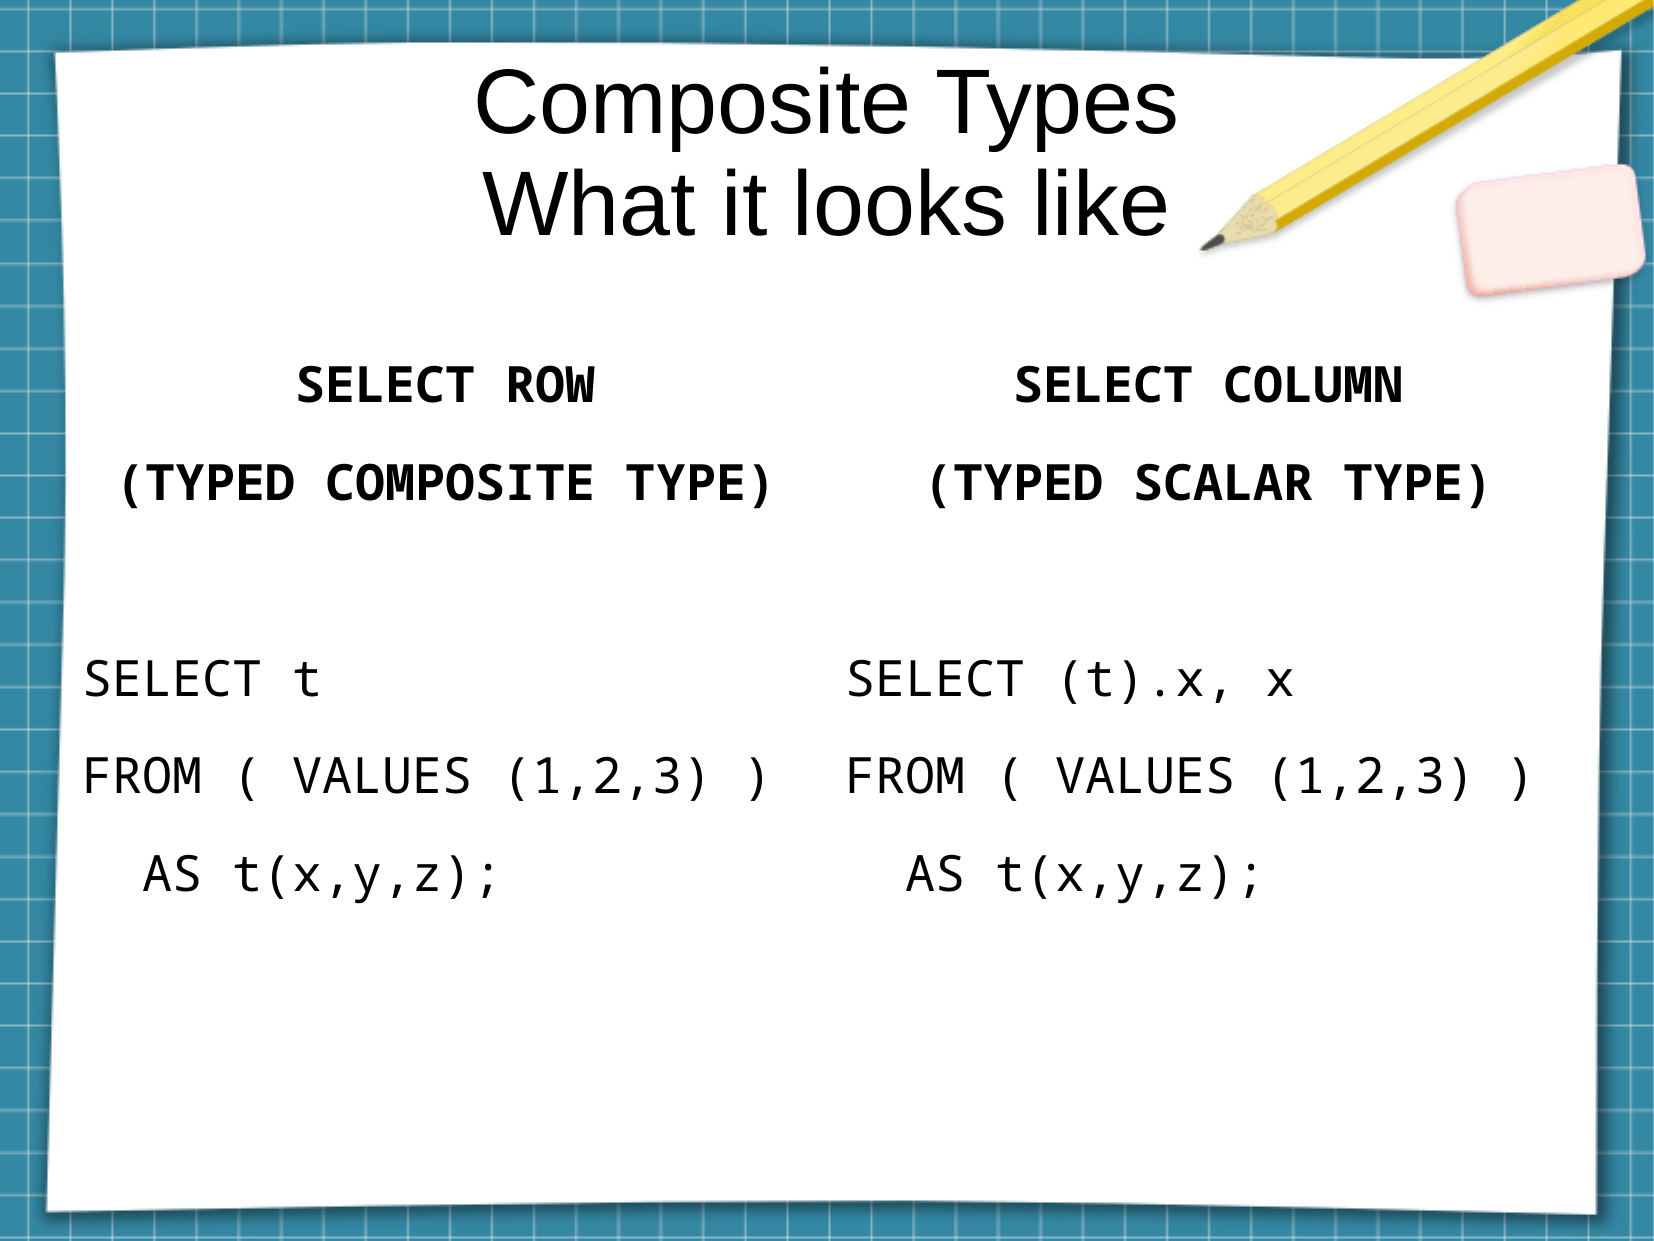

# Composite Types What it looks like
SELECT ROW
(TYPED COMPOSITE TYPE)
SELECT t
FROM ( VALUES (1,2,3) )
 AS t(x,y,z);
SELECT COLUMN
(TYPED SCALAR TYPE)
SELECT (t).x, x
FROM ( VALUES (1,2,3) )
 AS t(x,y,z);